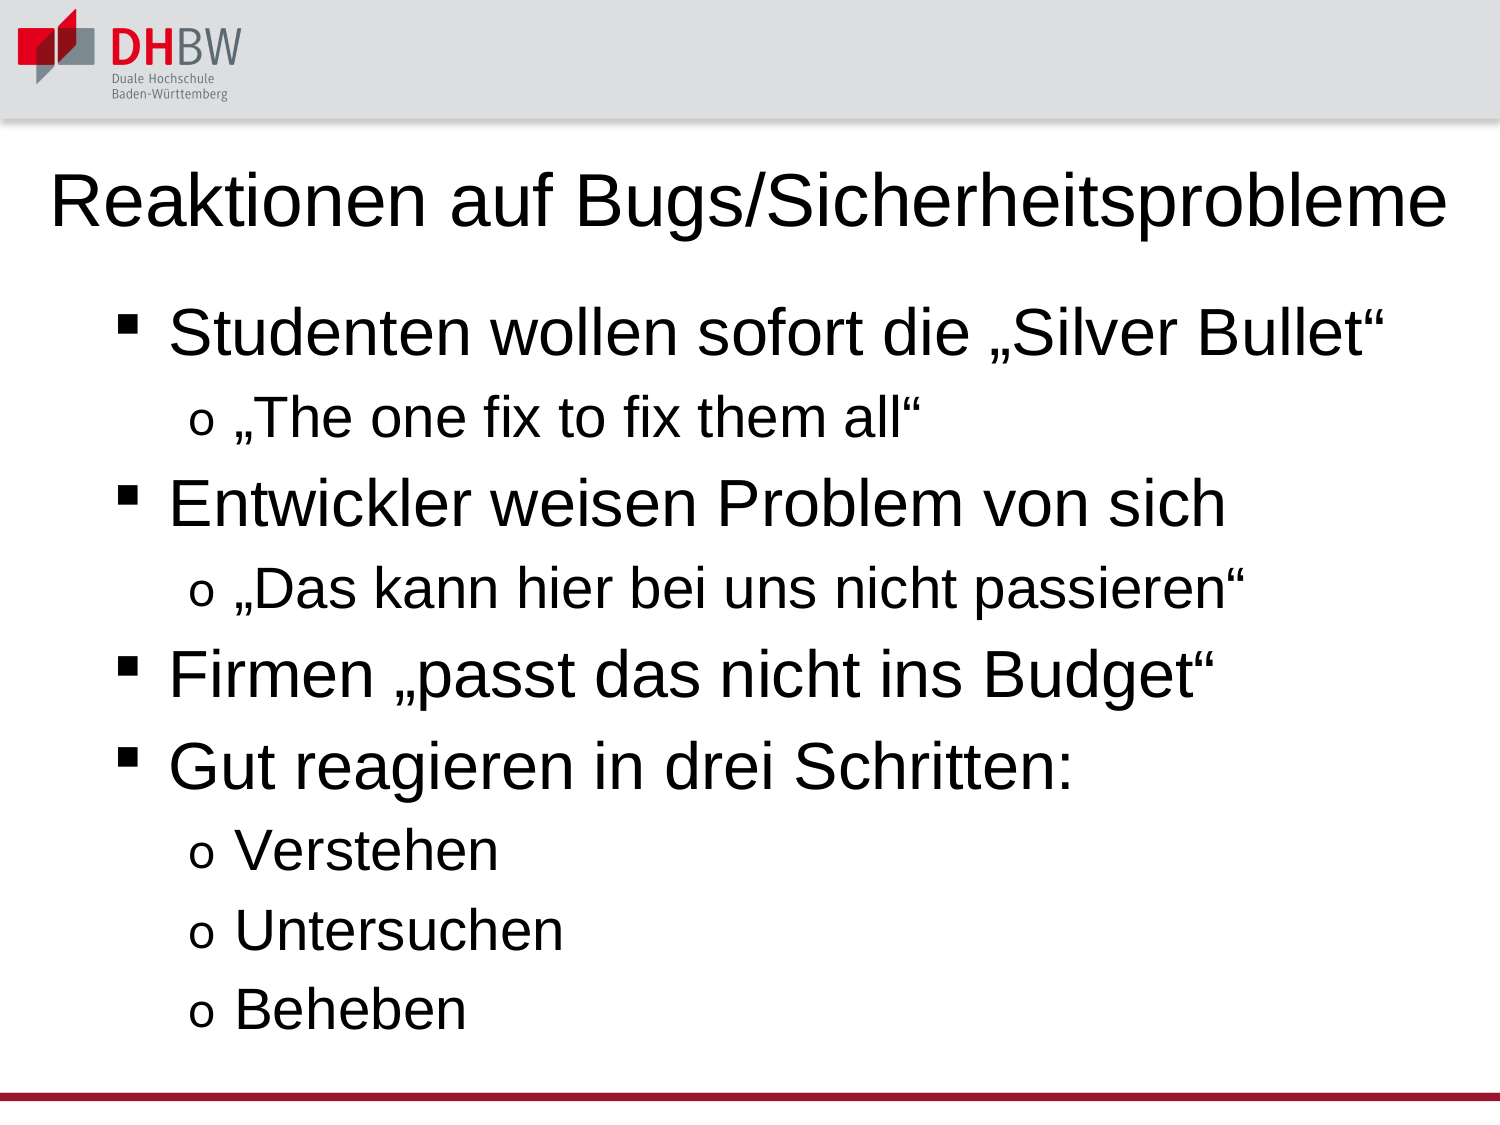

# Reaktionen auf Bugs/Sicherheitsprobleme
Studenten wollen sofort die „Silver Bullet“
„The one fix to fix them all“
Entwickler weisen Problem von sich
„Das kann hier bei uns nicht passieren“
Firmen „passt das nicht ins Budget“
Gut reagieren in drei Schritten:
Verstehen
Untersuchen
Beheben